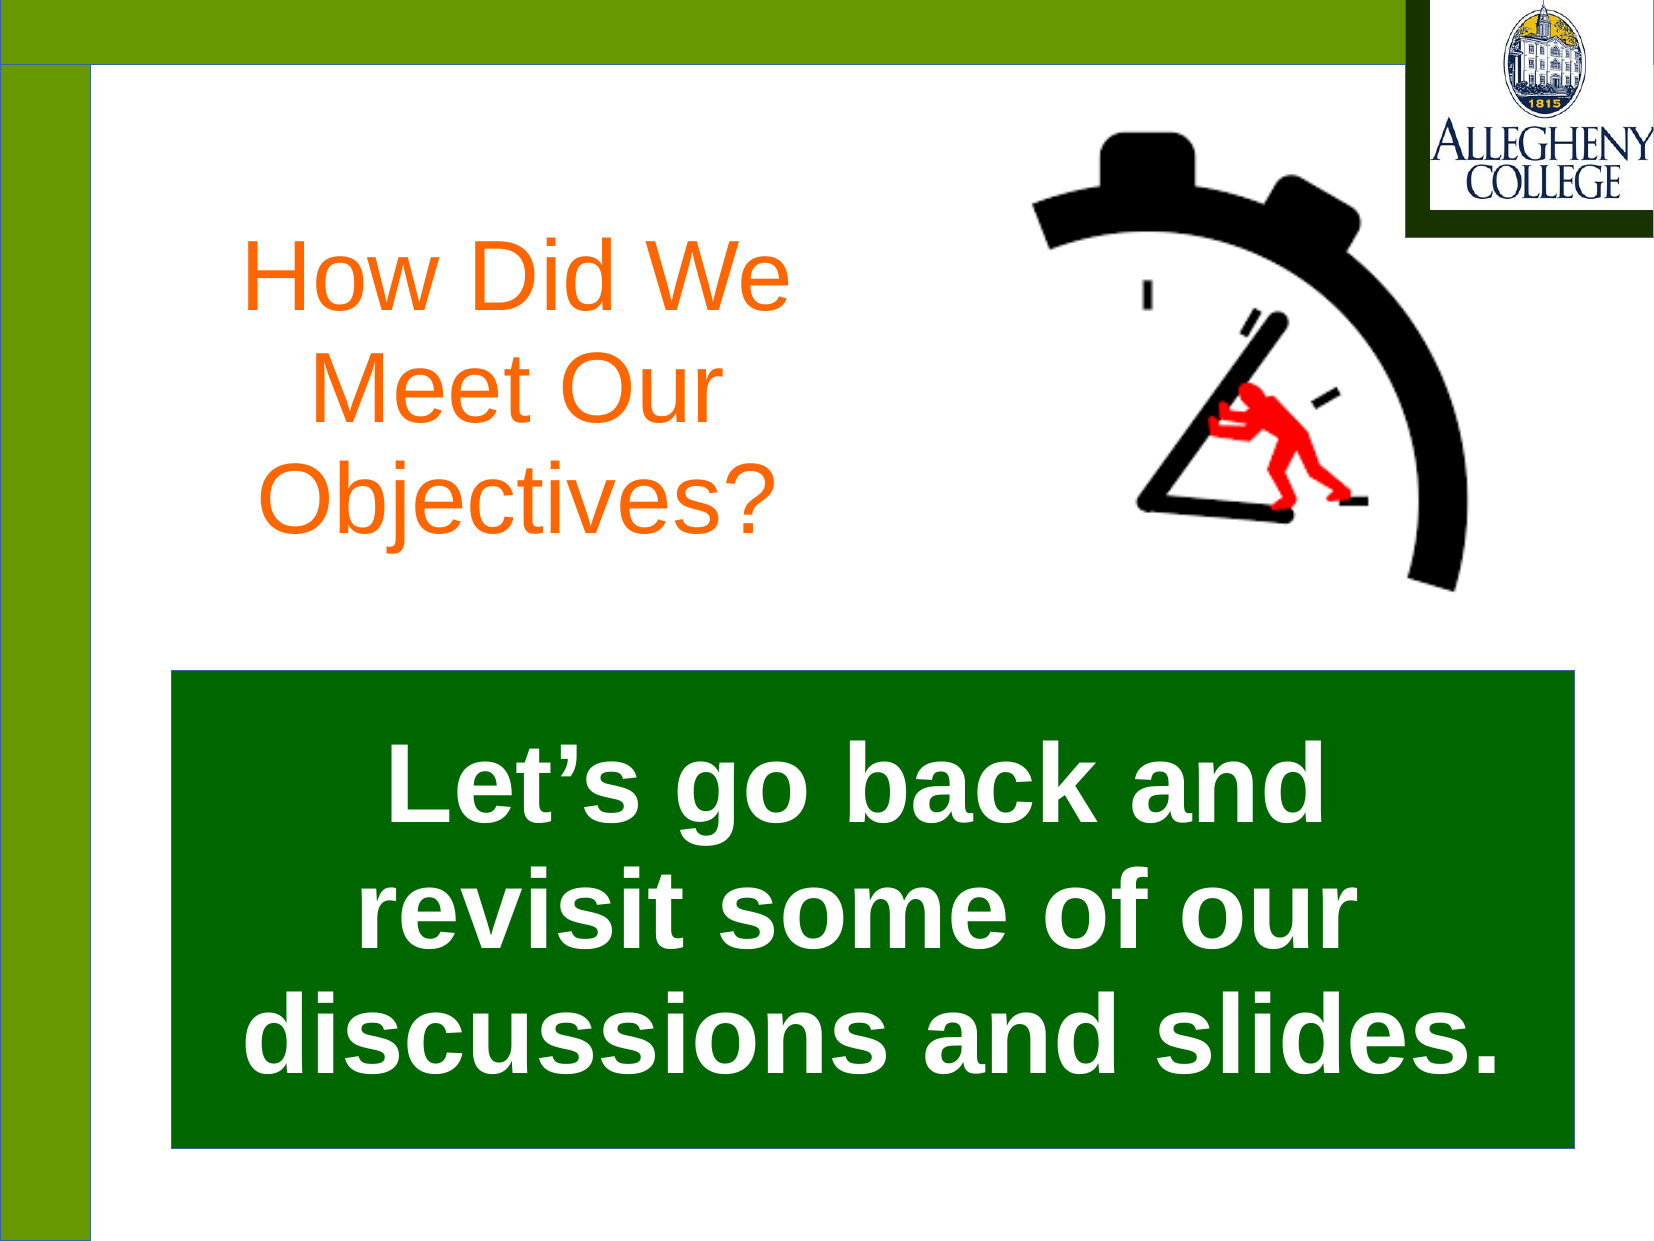

# How Did We Meet Our Objectives?
Let’s go back and
revisit some of our
discussions and slides.